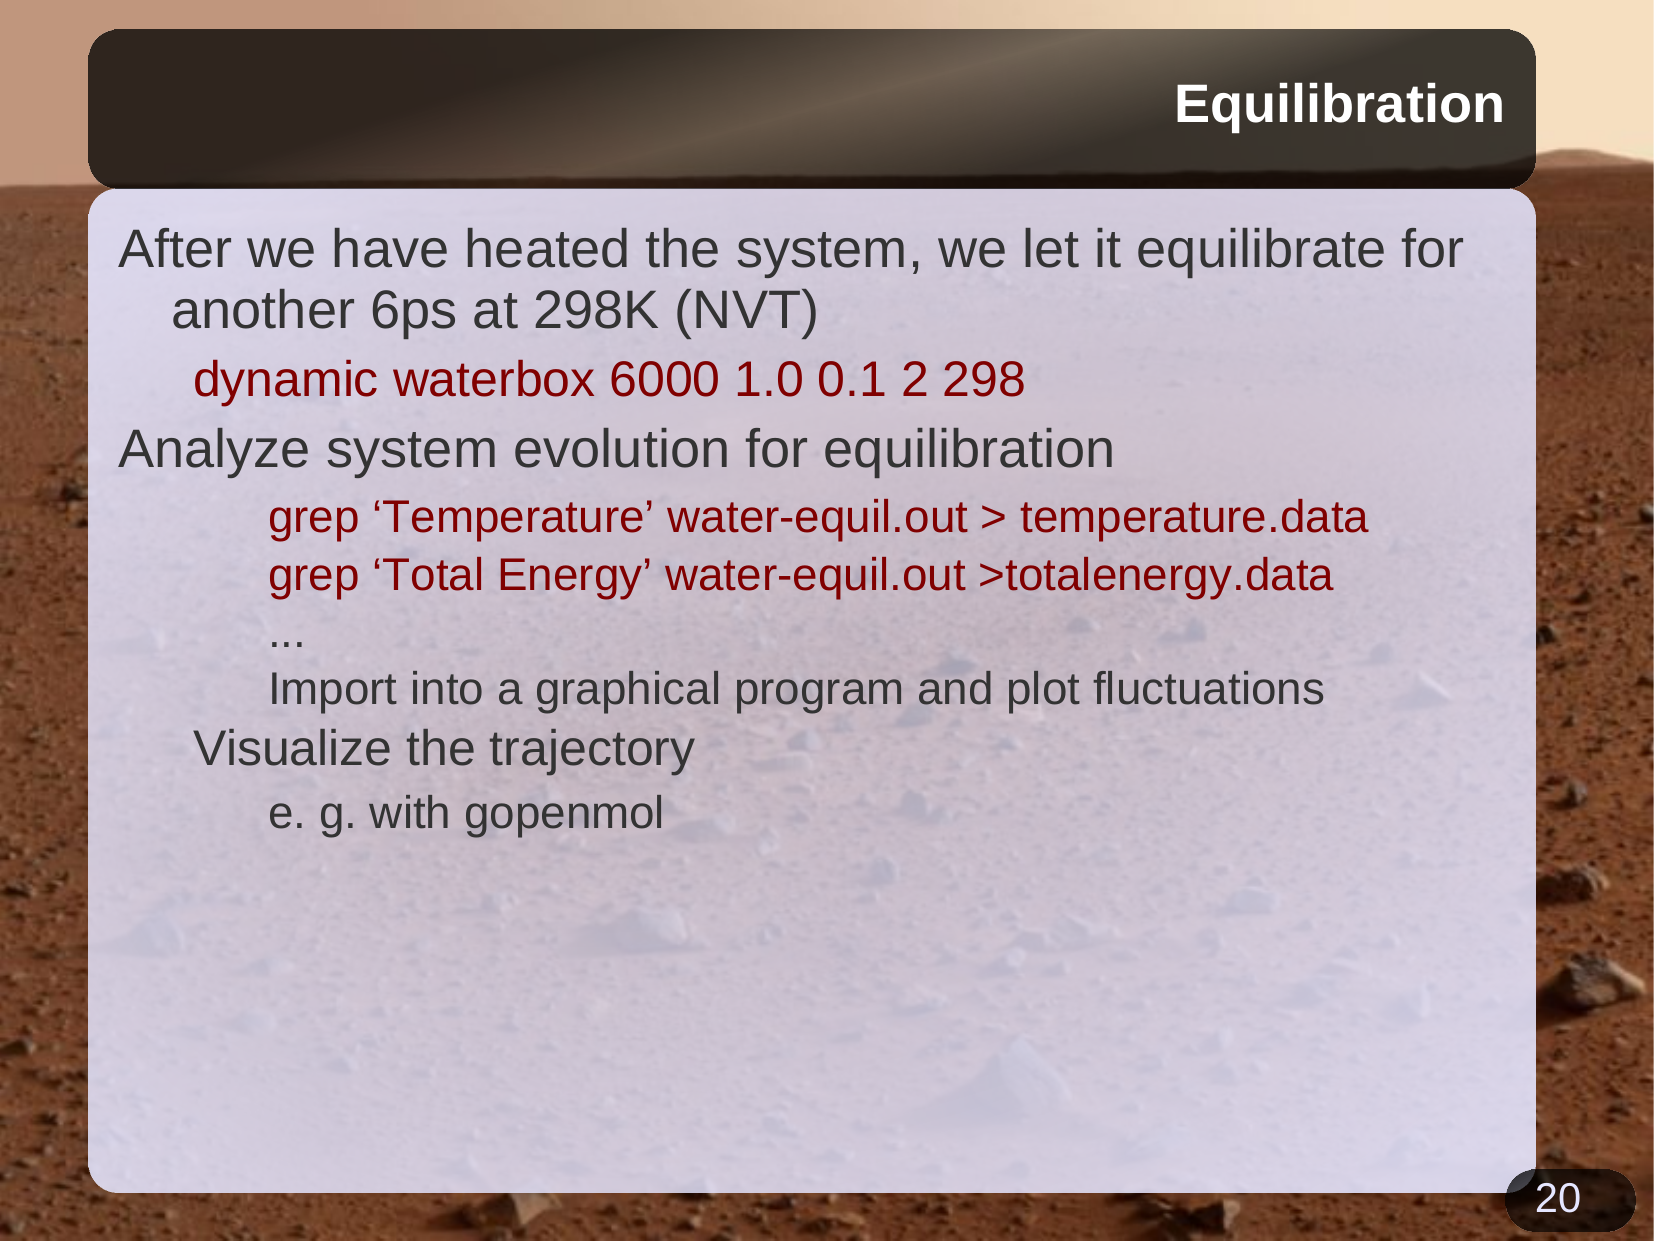

# Equilibration
After we have heated the system, we let it equilibrate for another 6ps at 298K (NVT)
dynamic waterbox 6000 1.0 0.1 2 298
Analyze system evolution for equilibration
grep ‘Temperature’ water-equil.out > temperature.data
grep ‘Total Energy’ water-equil.out >totalenergy.data
...
Import into a graphical program and plot fluctuations
Visualize the trajectory
e. g. with gopenmol